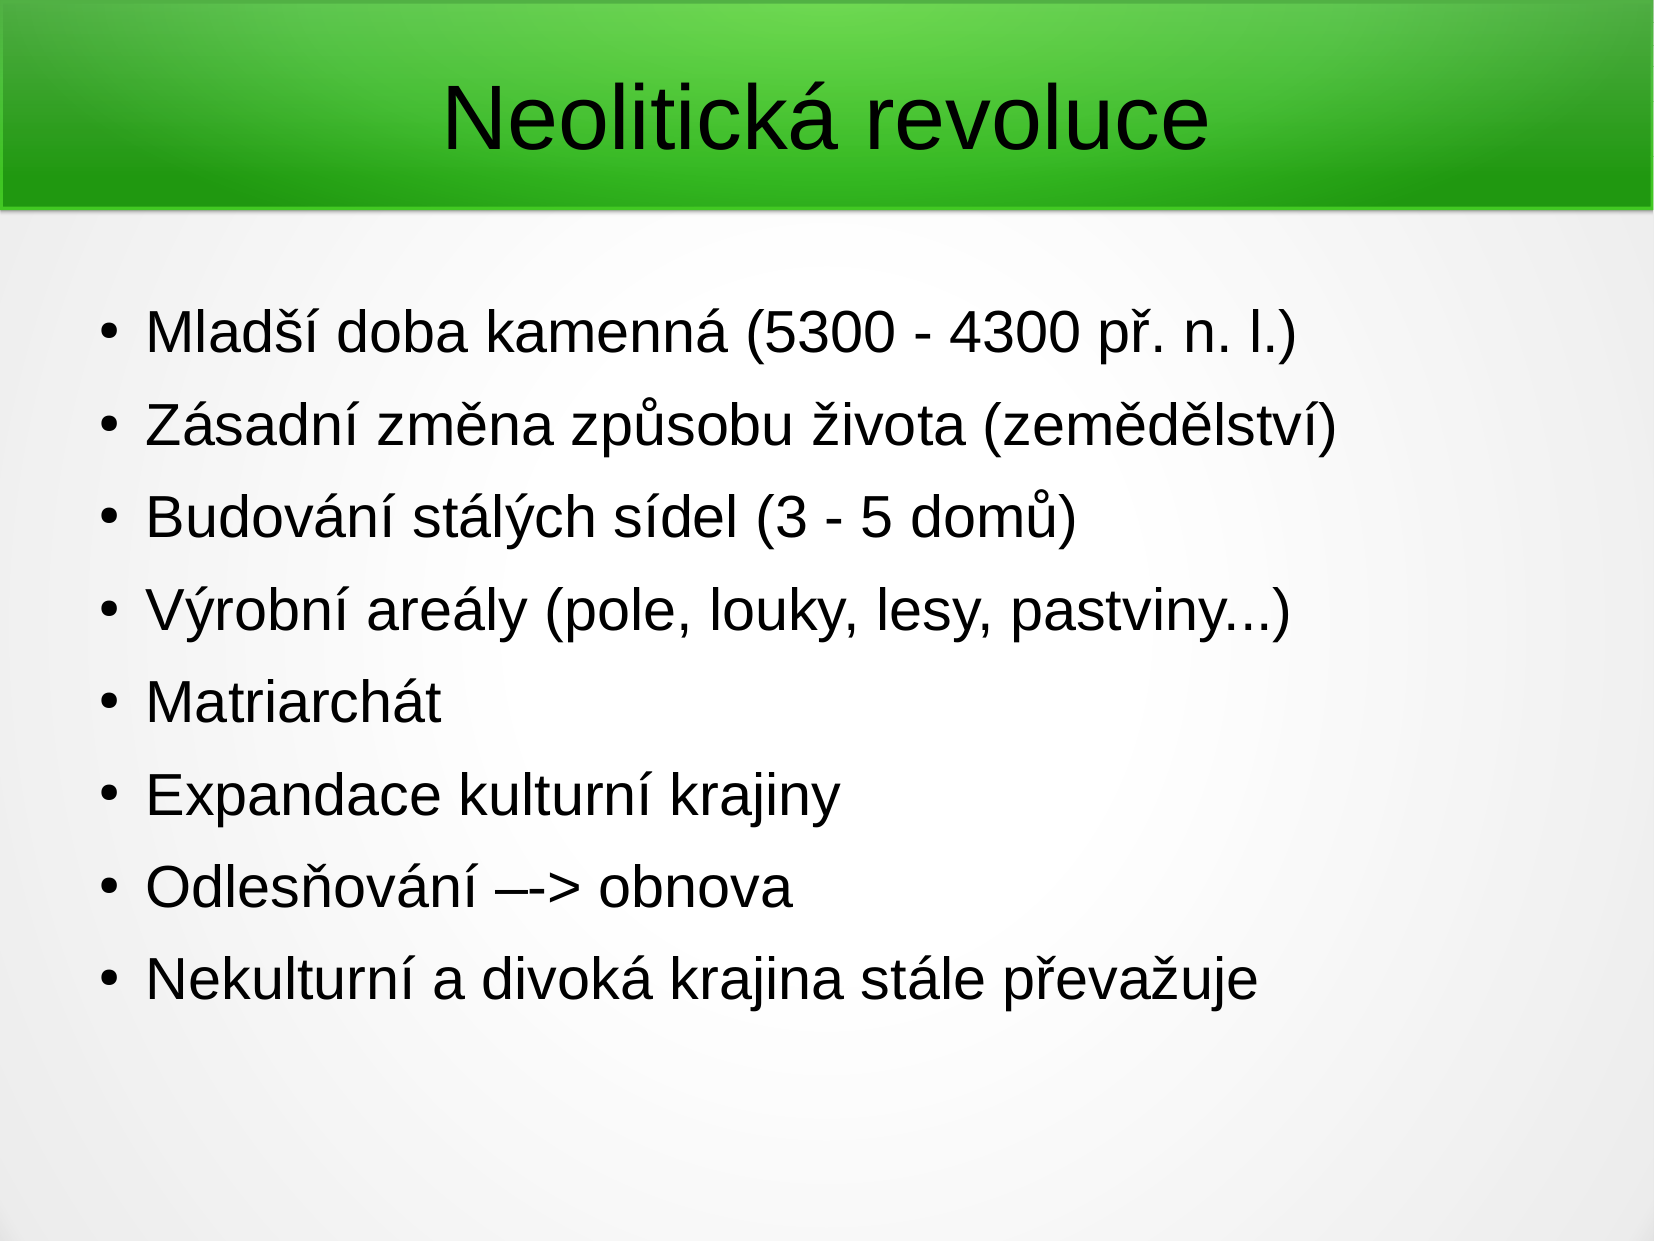

# Neolitická revoluce
Mladší doba kamenná (5300 - 4300 př. n. l.)
Zásadní změna způsobu života (zemědělství)
Budování stálých sídel (3 - 5 domů)
Výrobní areály (pole, louky, lesy, pastviny...)
Matriarchát
Expandace kulturní krajiny
Odlesňování –-> obnova
Nekulturní a divoká krajina stále převažuje